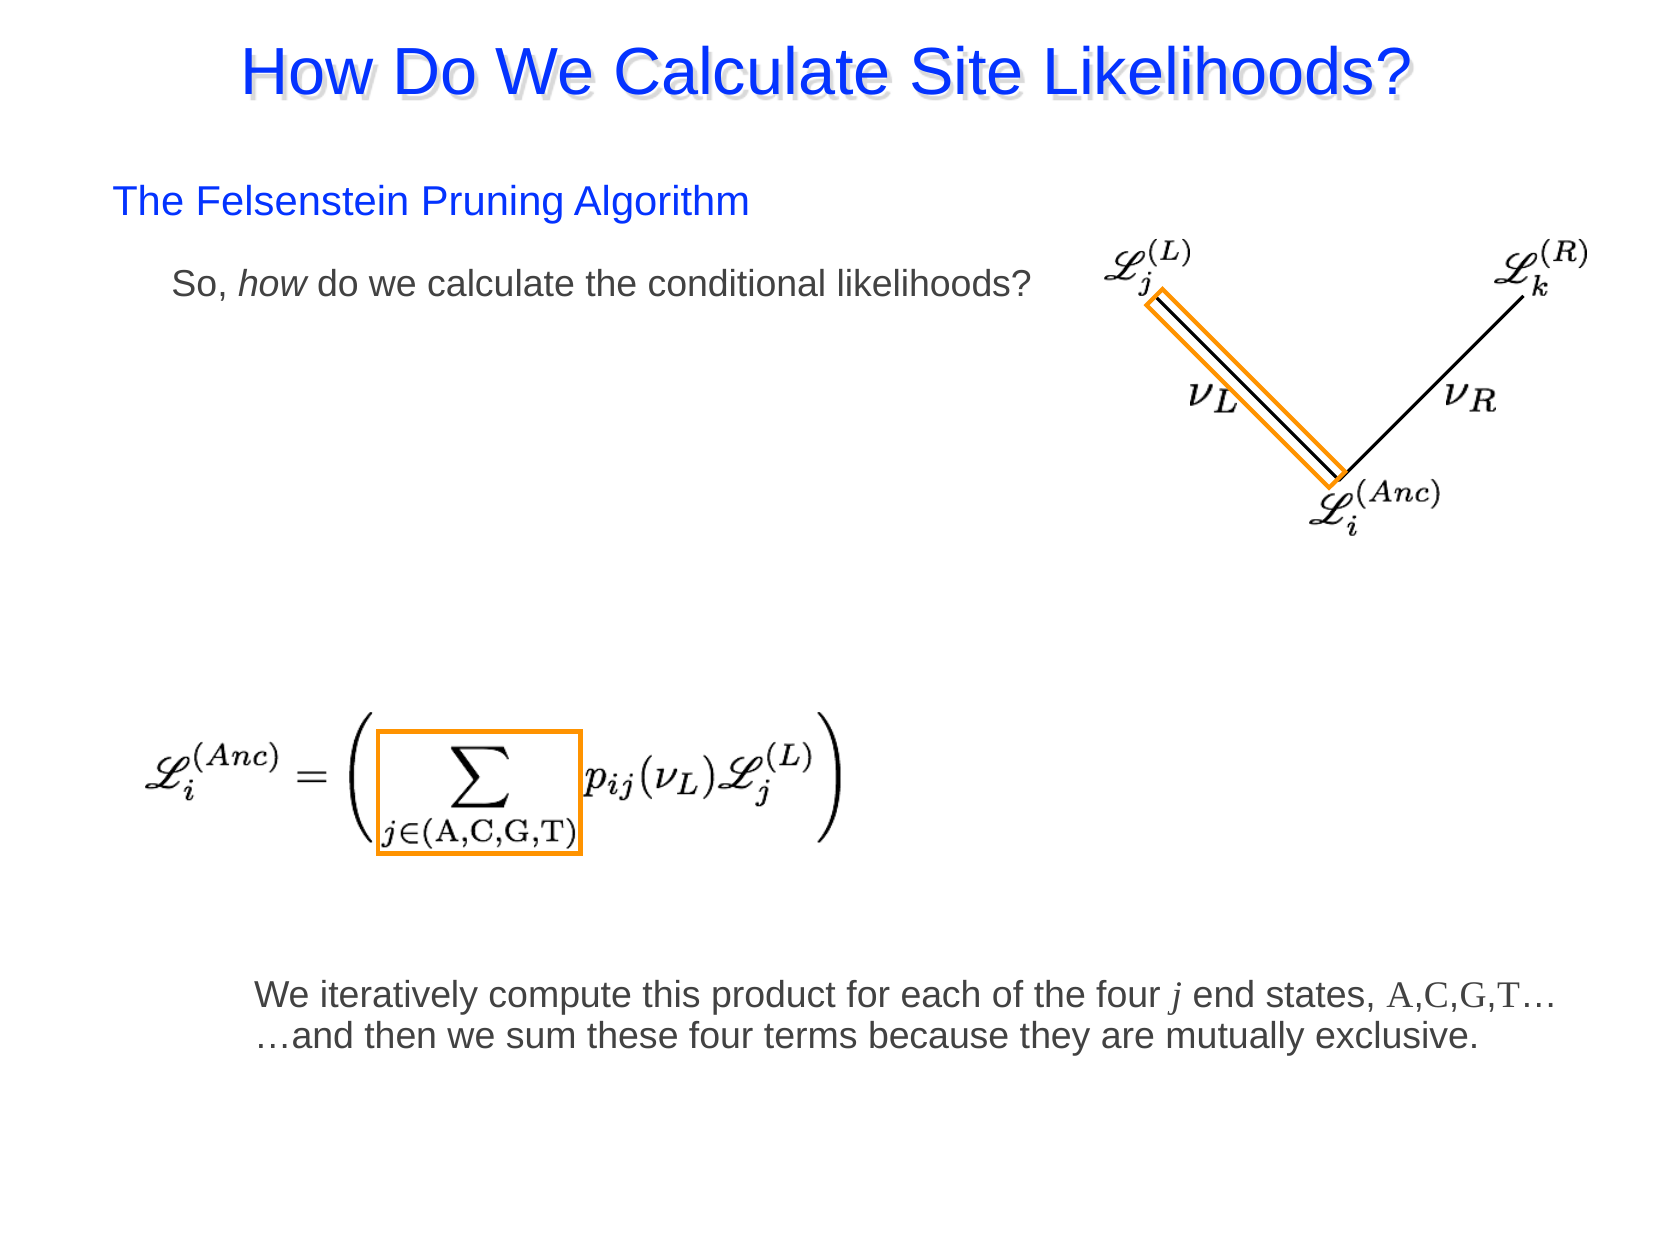

How Do We Calculate Site Likelihoods?
The Felsenstein Pruning Algorithm
So, how do we calculate the conditional likelihoods?
We iteratively compute this product for each of the four j end states, A,C,G,T…
…and then we sum these four terms because they are mutually exclusive.